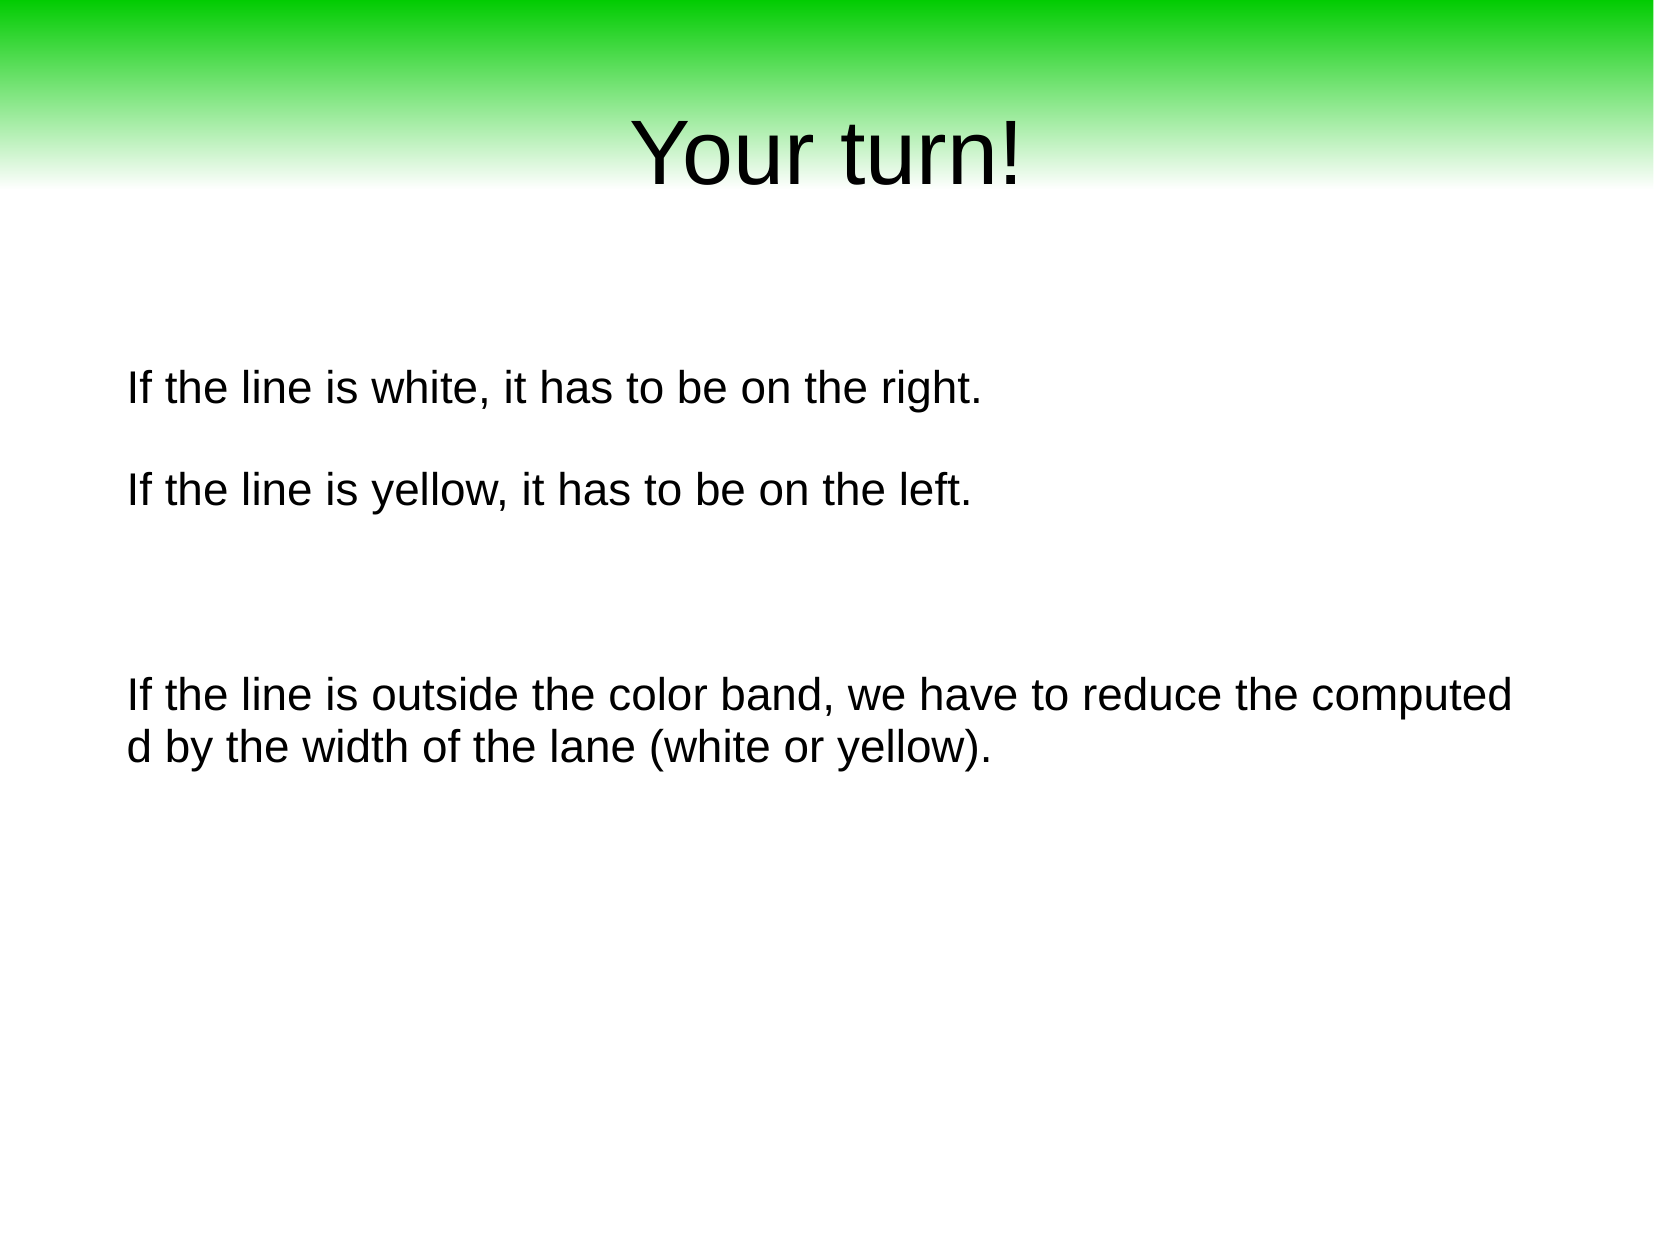

# Your turn!
If the line is white, it has to be on the right.
If the line is yellow, it has to be on the left.
If the line is outside the color band, we have to reduce the computed
d by the width of the lane (white or yellow).